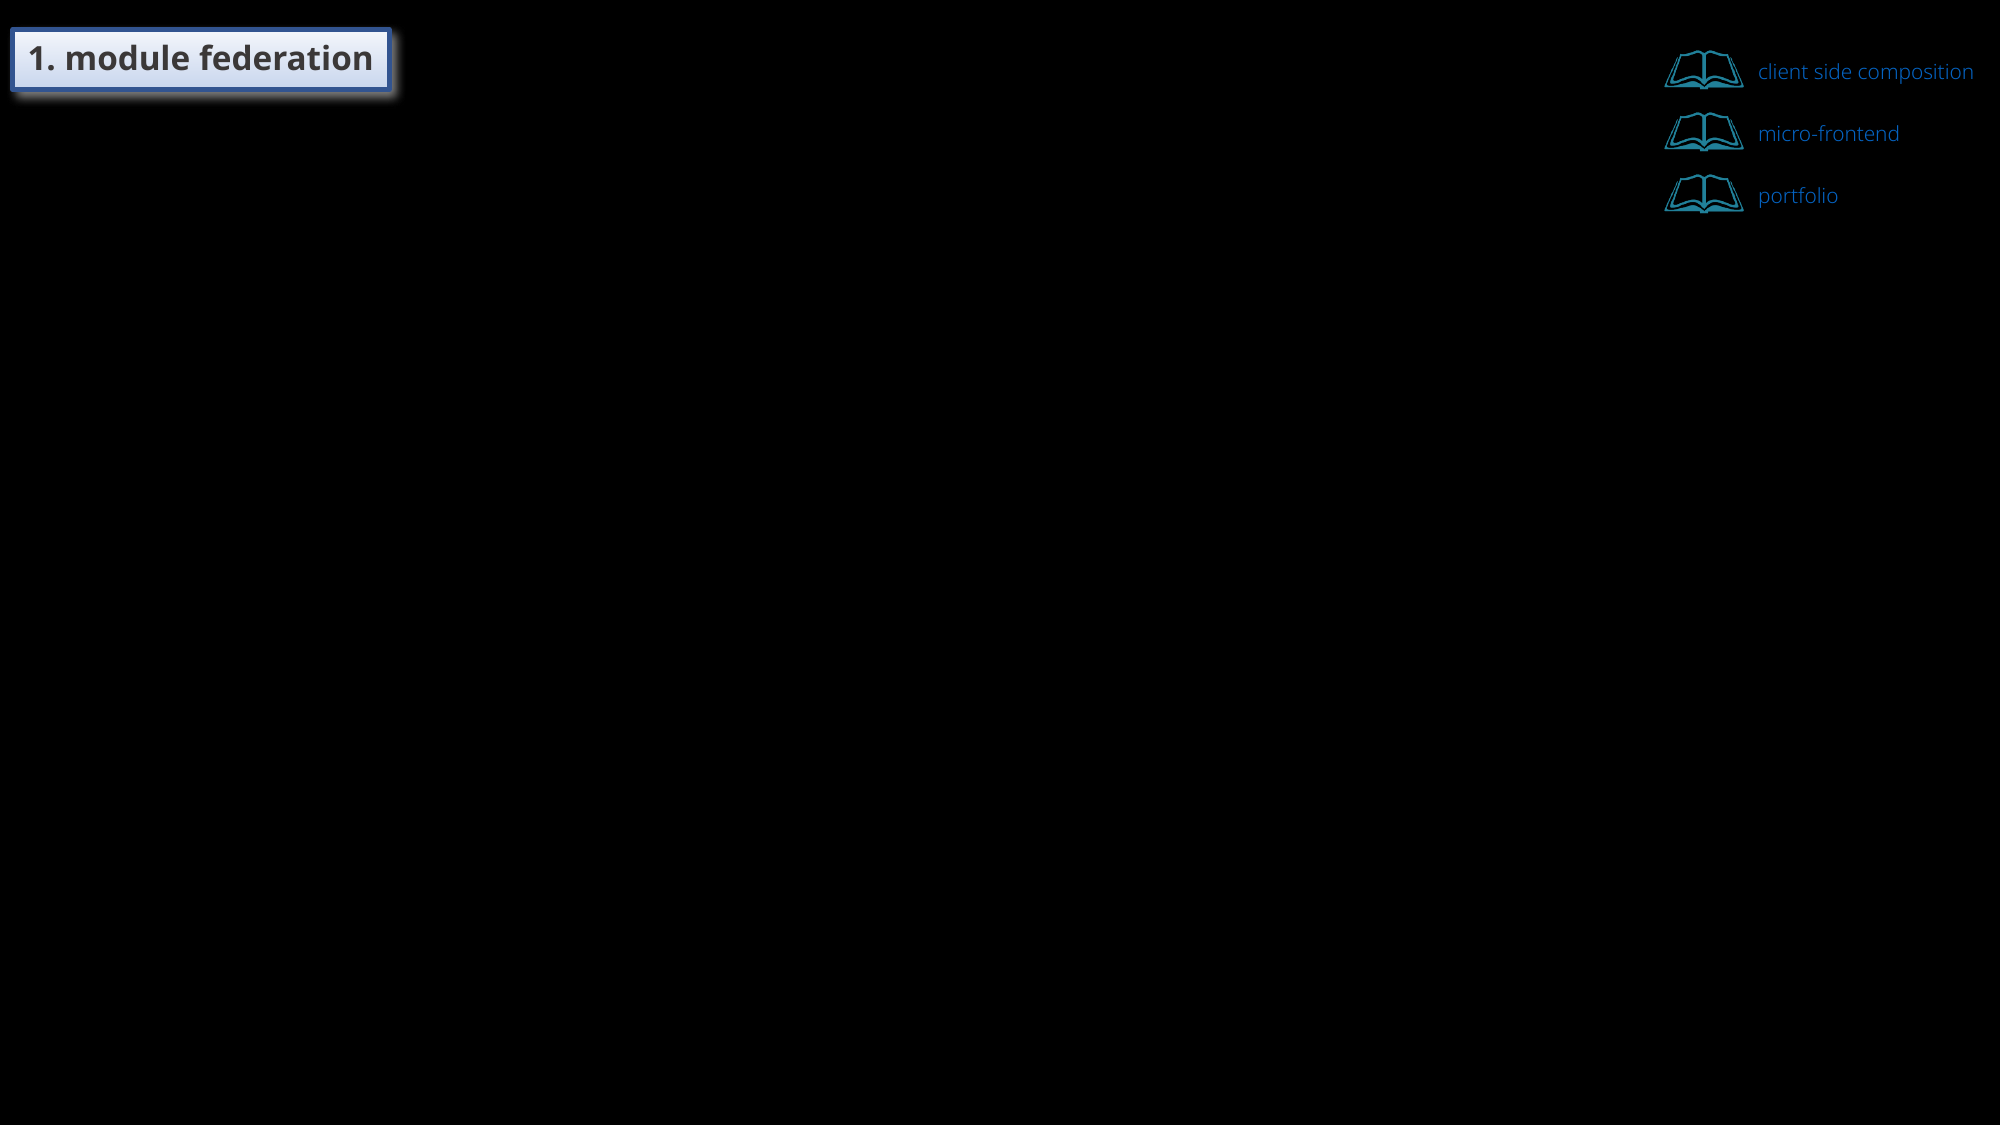

# 1. module federation
client side composition
micro-frontend
portfolio